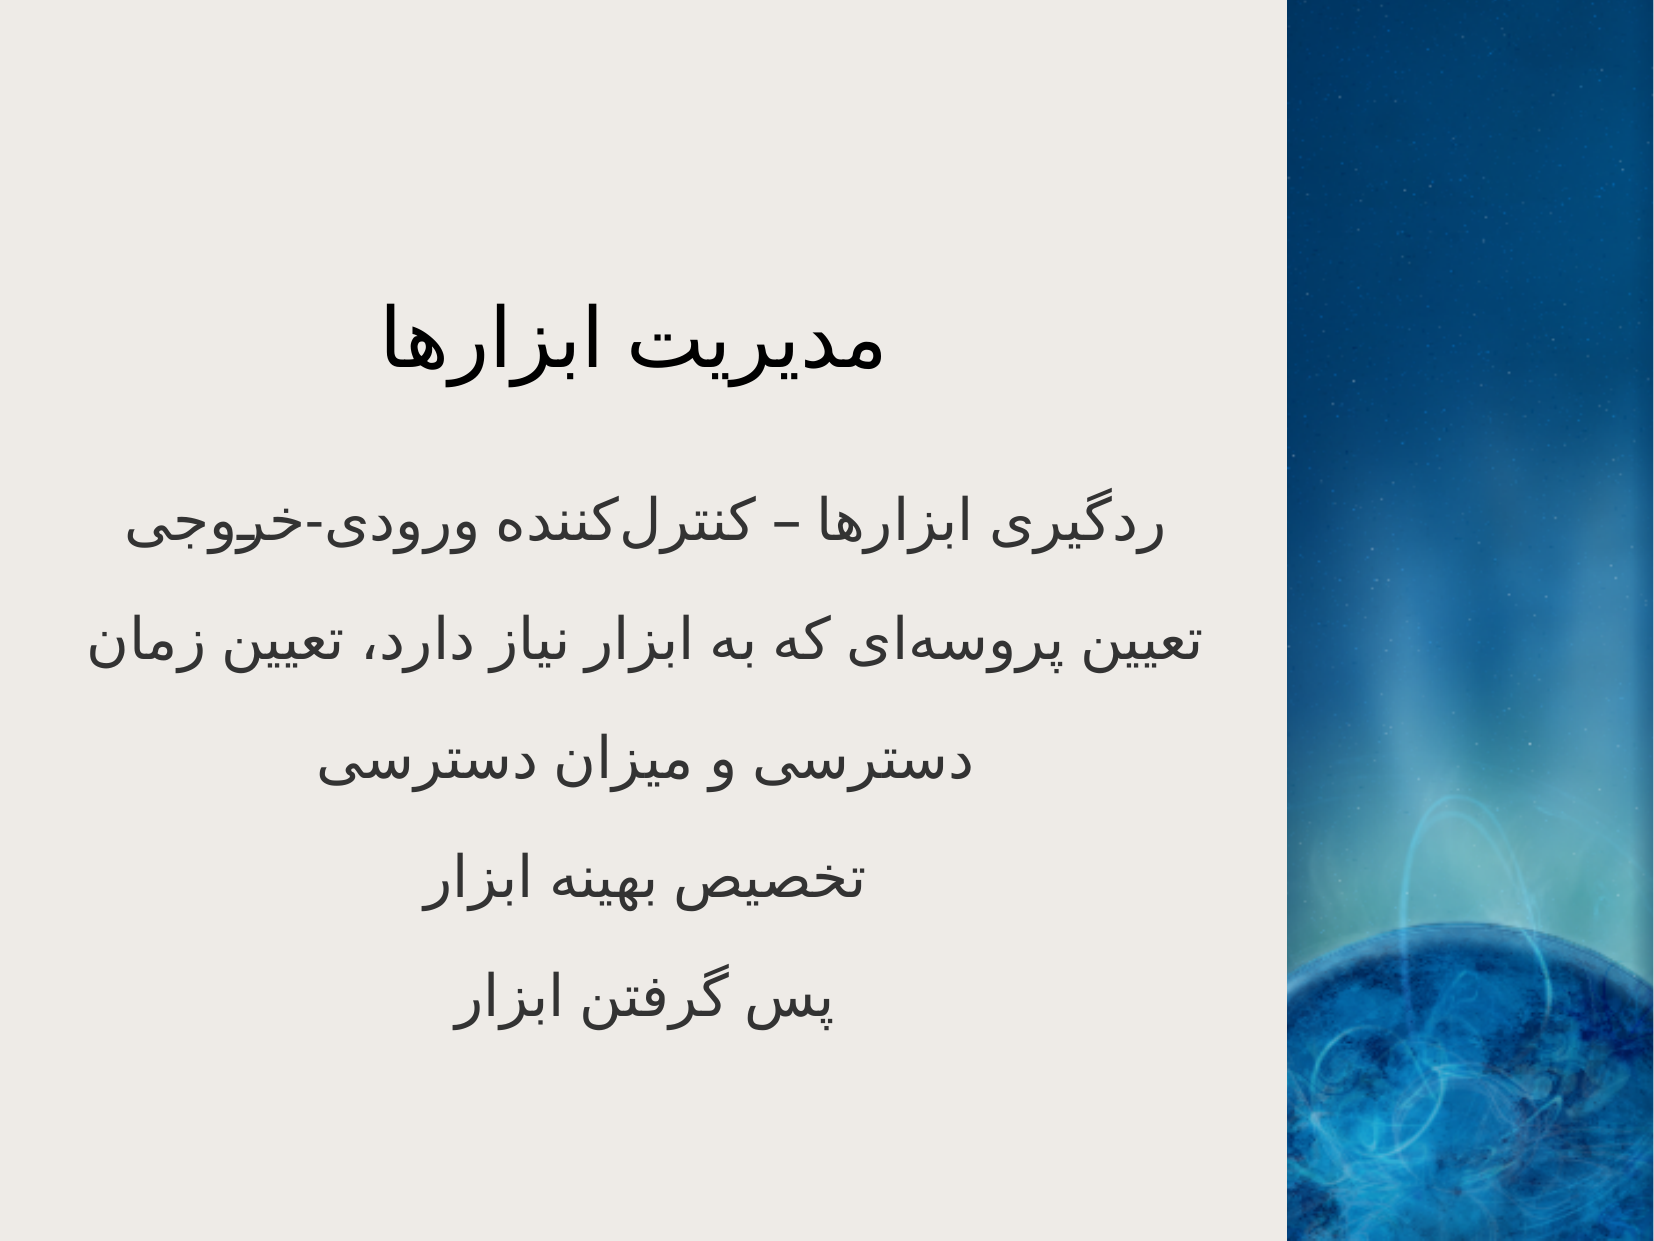

# Agenda
مدیریت ابزارها
ردگیری ابزار‌ها – کنترل‌کننده ورودی-خروجی
تعیین پروسه‌ای که به ابزار نیاز دارد، تعیین زمان دسترسی و میزان دسترسی
تخصیص بهینه ابزار
پس گرفتن ابزار